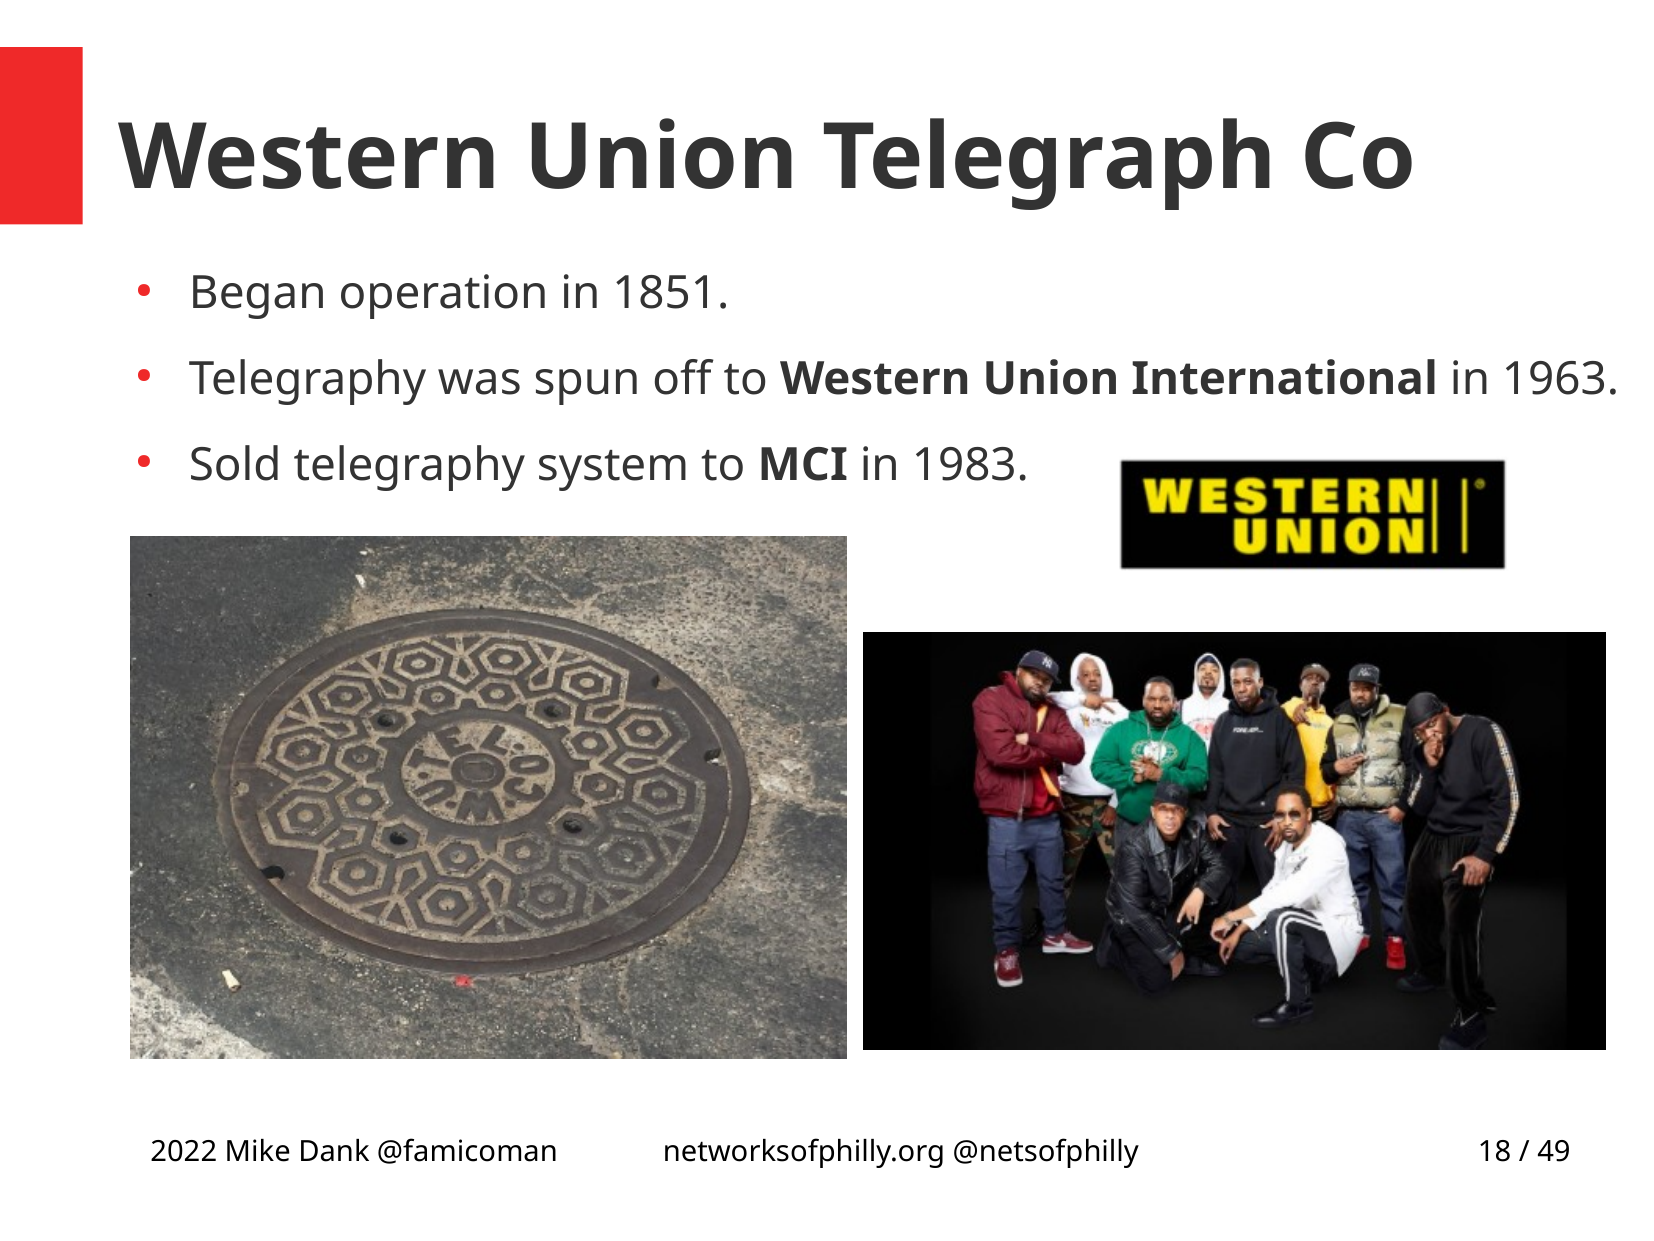

# Western Union Telegraph Co
Began operation in 1851.
Telegraphy was spun off to Western Union International in 1963.
Sold telegraphy system to MCI in 1983.
2022 Mike Dank @famicoman networksofphilly.org @netsofphilly
18